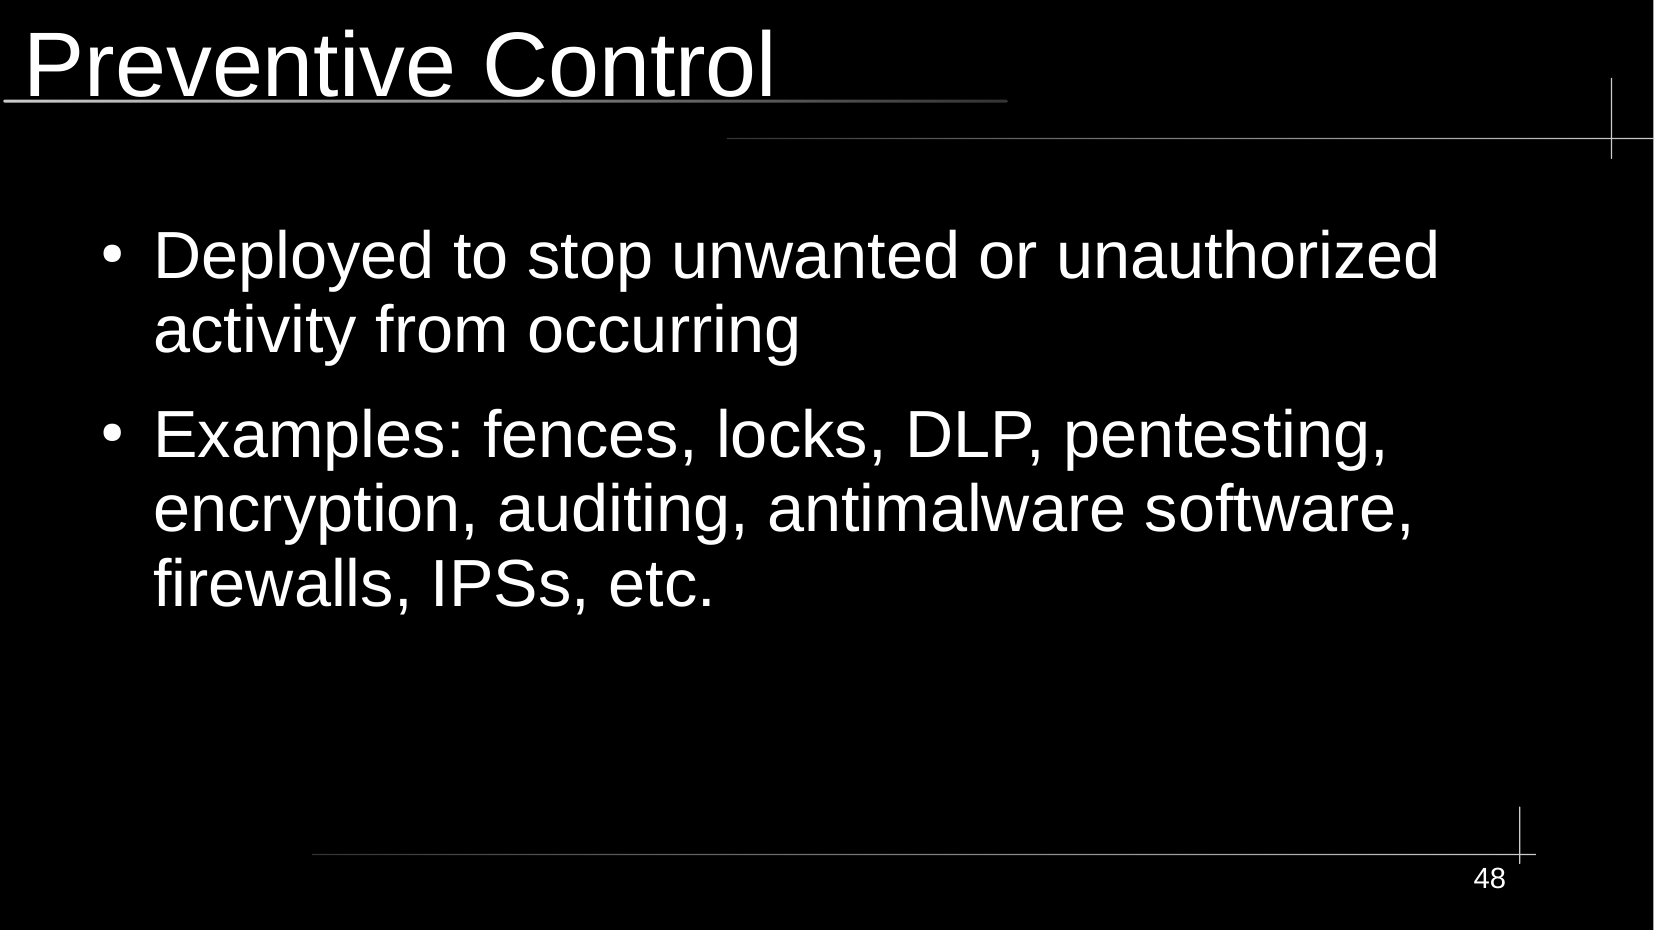

# Preventive Control
Deployed to stop unwanted or unauthorized activity from occurring
Examples: fences, locks, DLP, pentesting, encryption, auditing, antimalware software, firewalls, IPSs, etc.
48